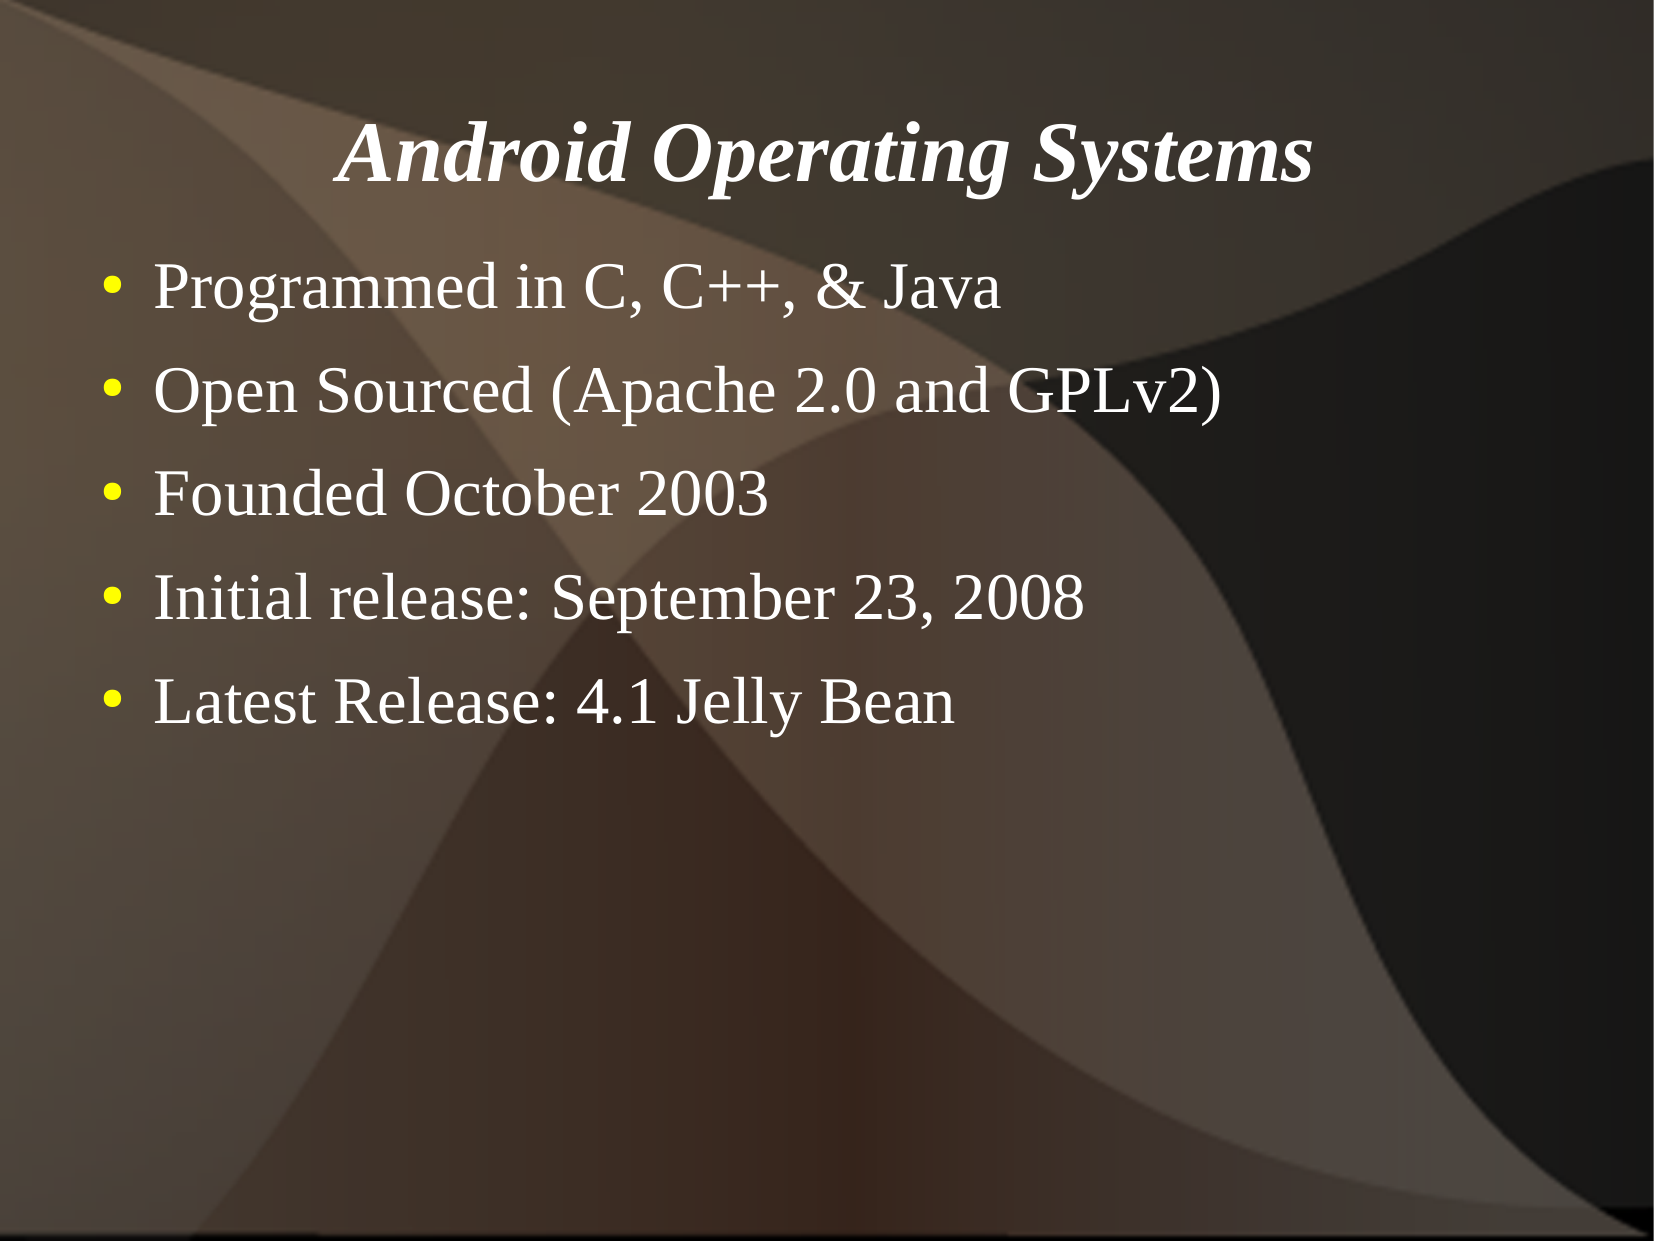

# Android Operating Systems
Programmed in C, C++, & Java
Open Sourced (Apache 2.0 and GPLv2)
Founded October 2003
Initial release: September 23, 2008
Latest Release: 4.1 Jelly Bean